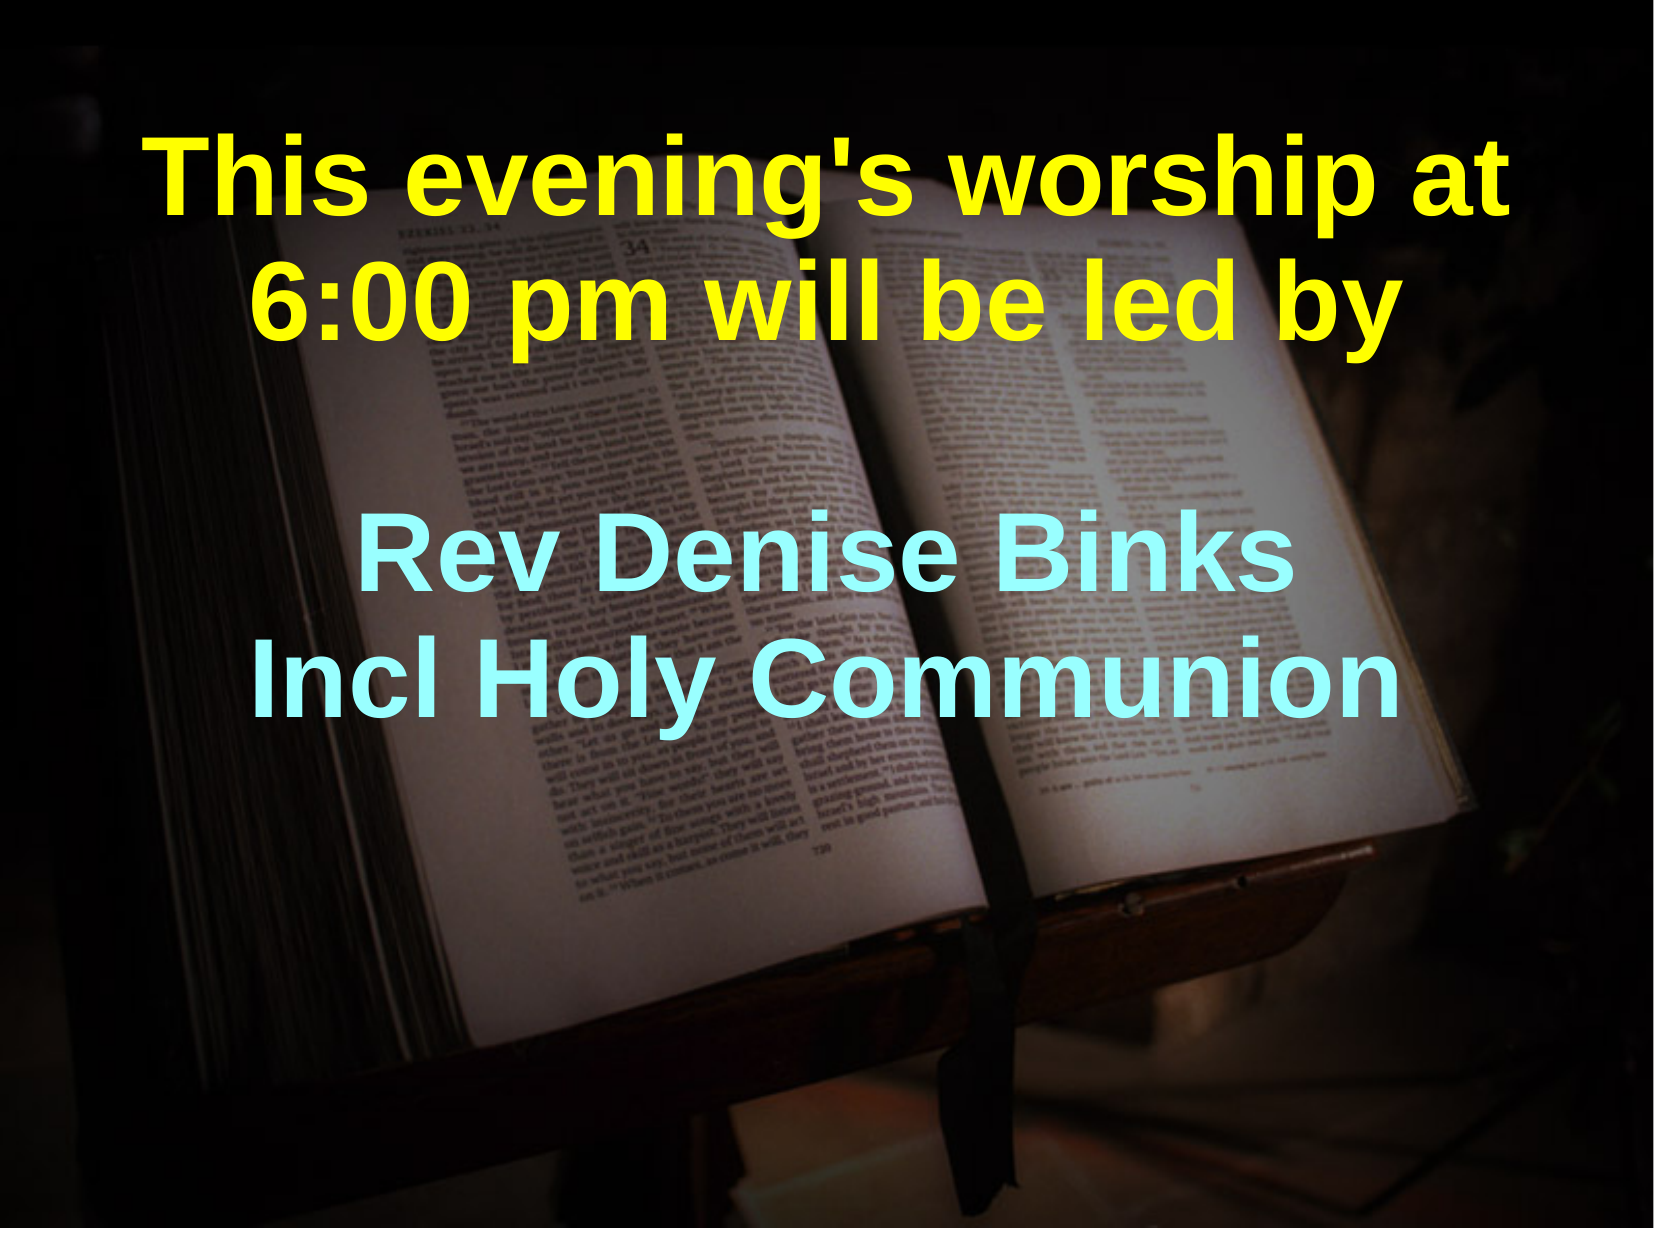

#
This evening's worship at 6:00 pm will be led by
Rev Denise Binks
Incl Holy Communion